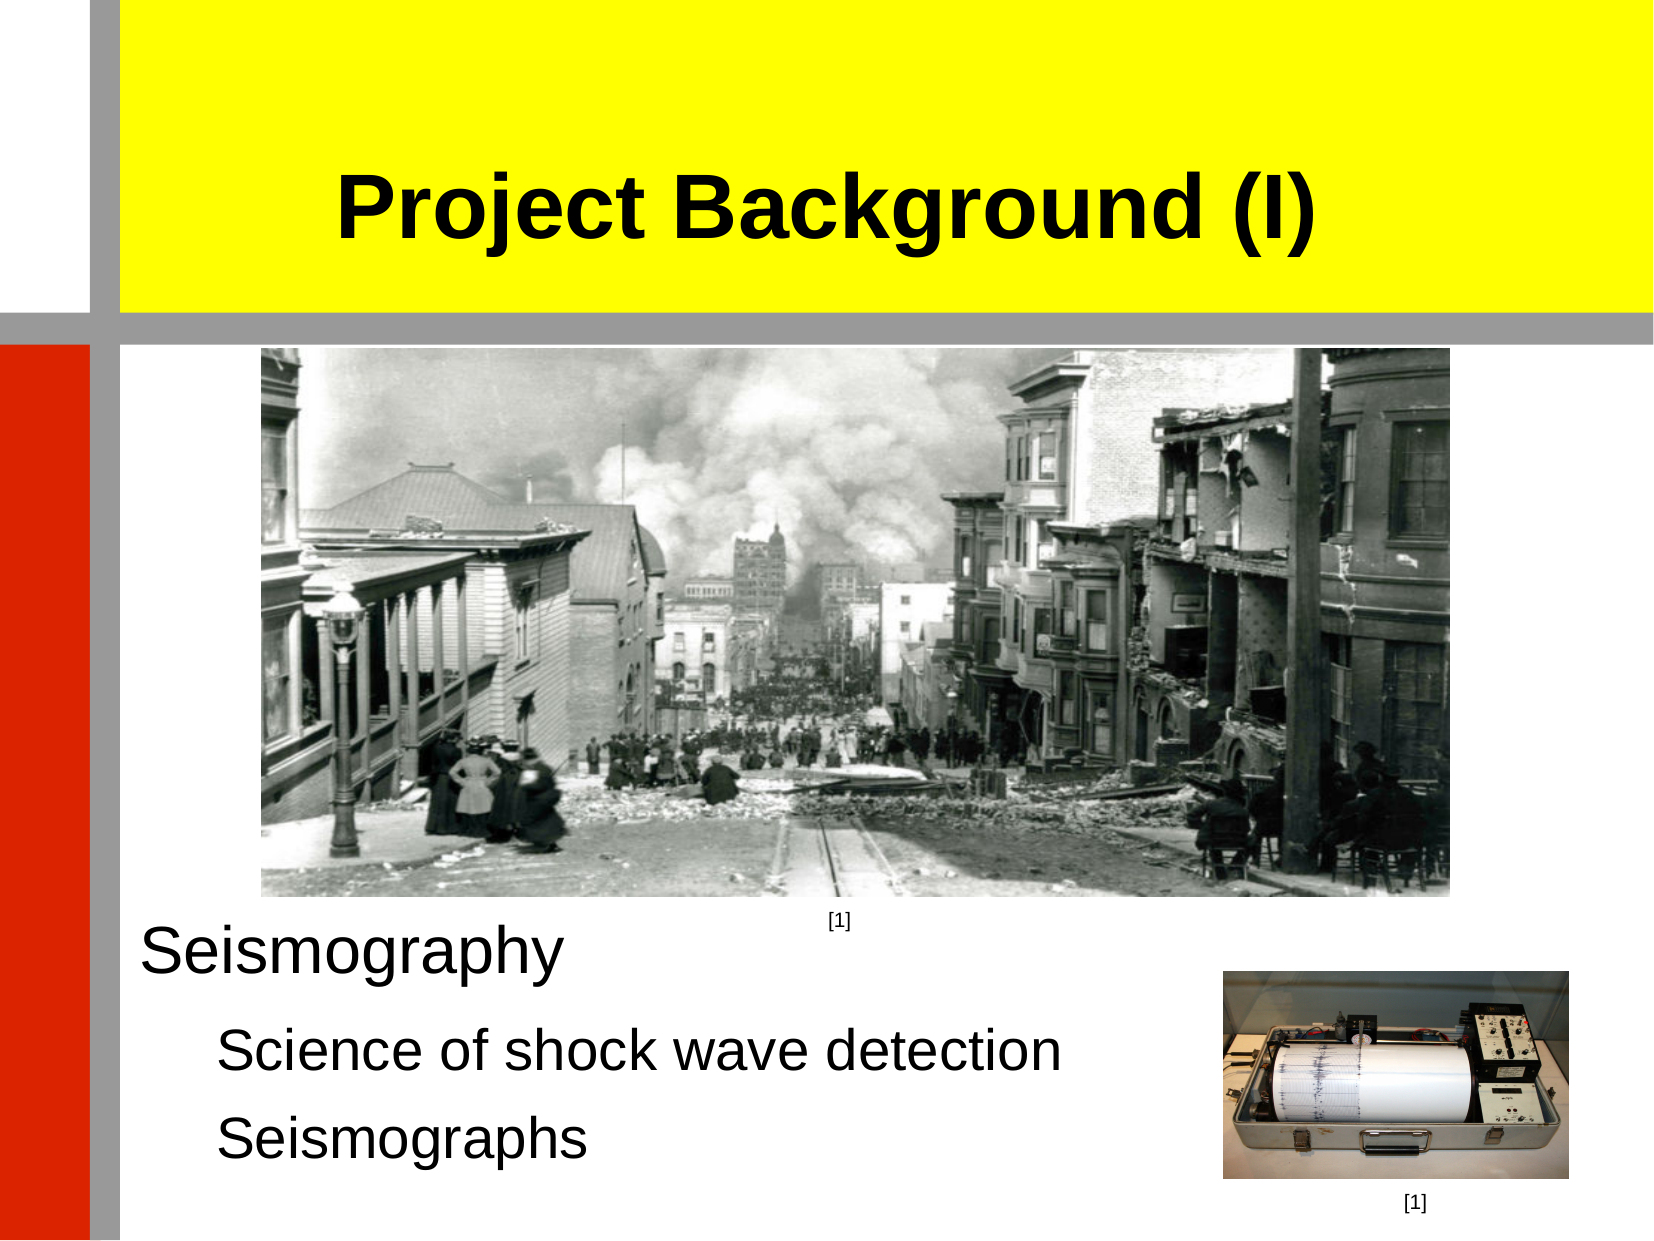

# Project Background (I)
Seismography
Science of shock wave detection
Seismographs
[1]
[1]